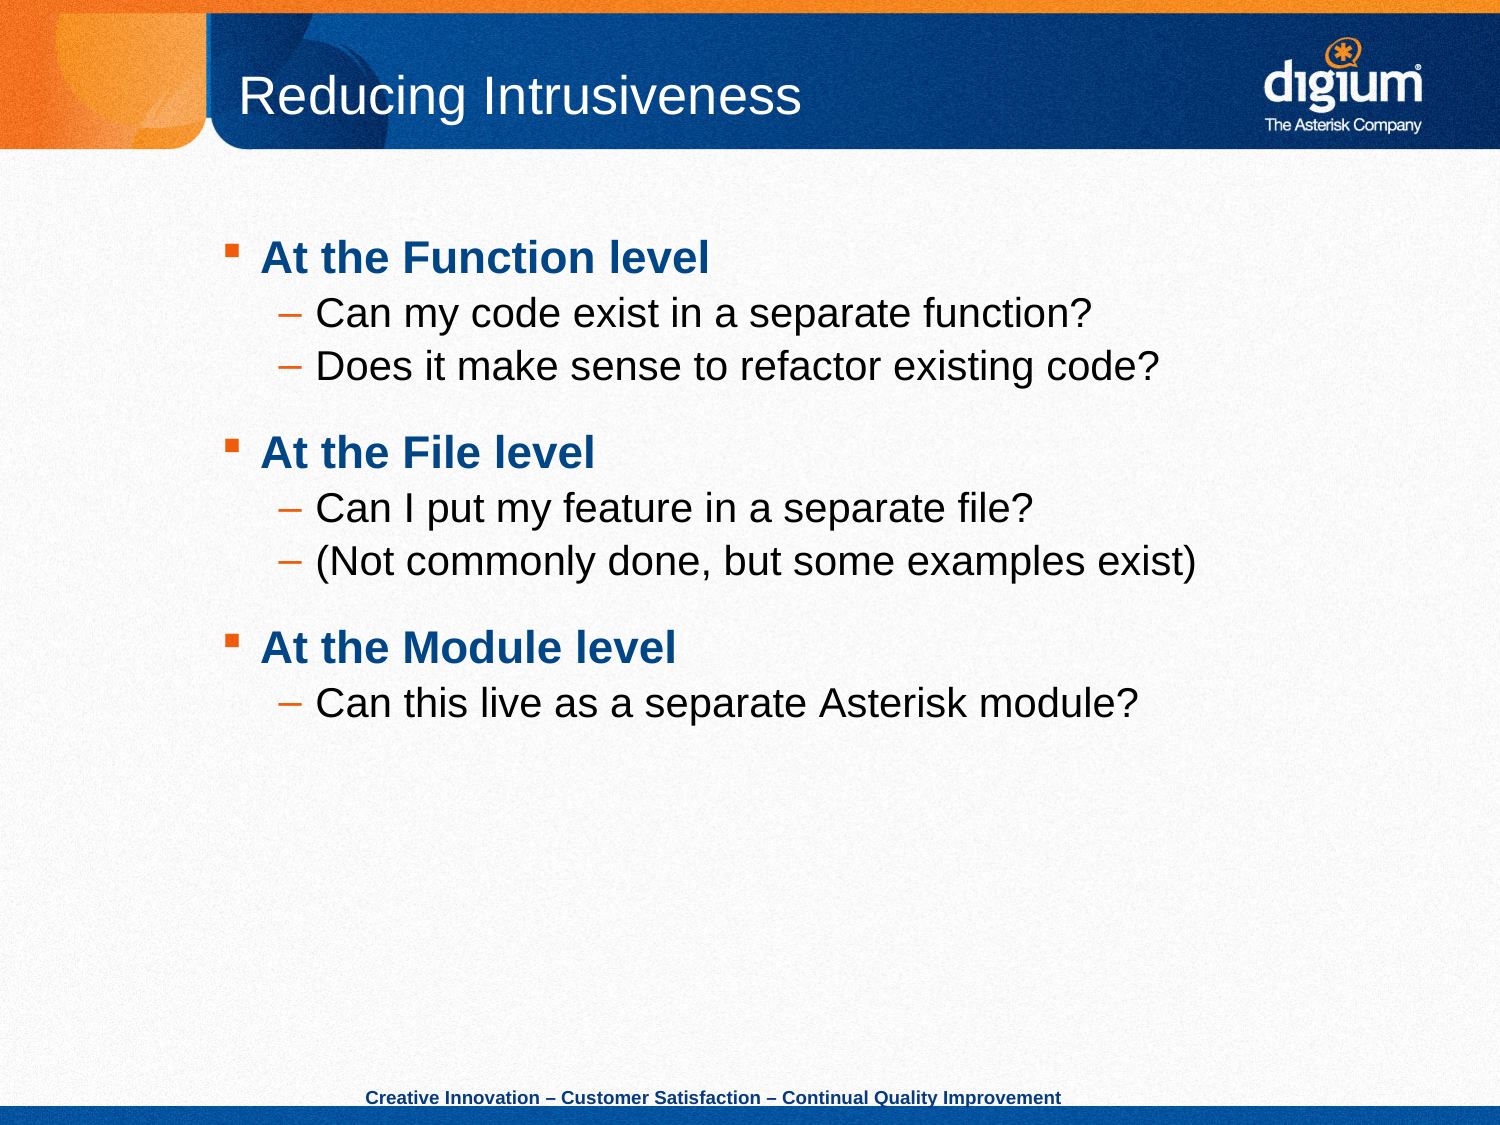

# Reducing Intrusiveness
At the Function level
Can my code exist in a separate function?
Does it make sense to refactor existing code?
At the File level
Can I put my feature in a separate file?
(Not commonly done, but some examples exist)
At the Module level
Can this live as a separate Asterisk module?